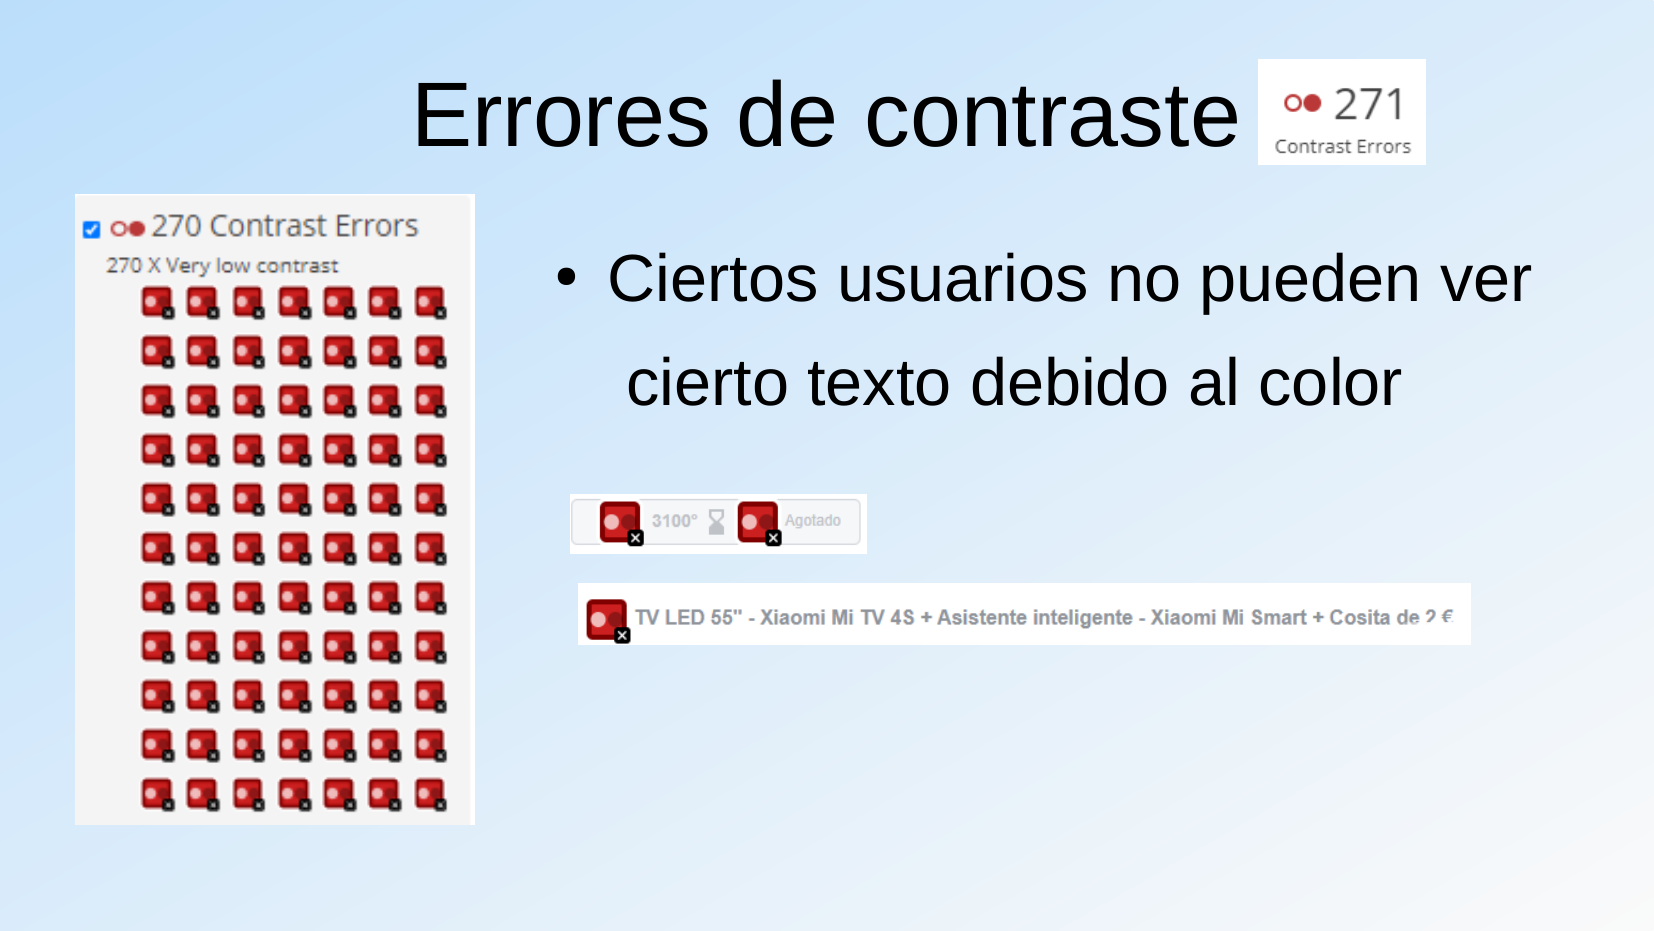

# Errores de contraste
Ciertos usuarios no pueden ver
 cierto texto debido al color